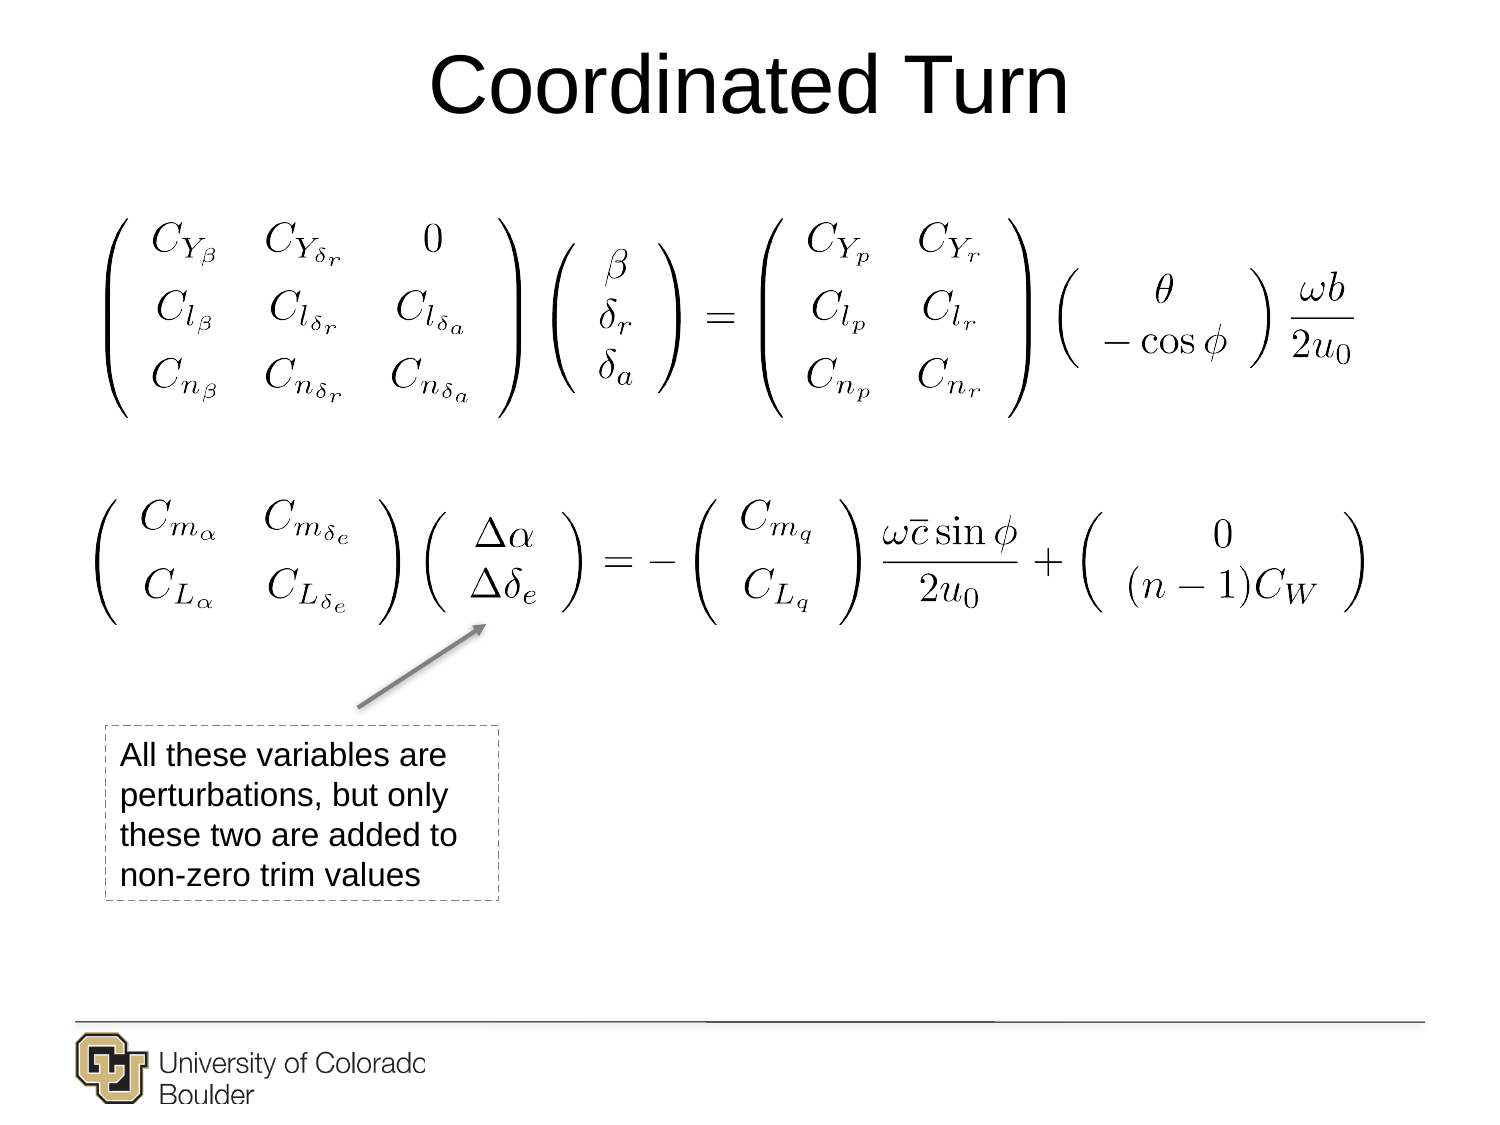

# Coordinated Turn
All these variables are perturbations, but only these two are added to non-zero trim values